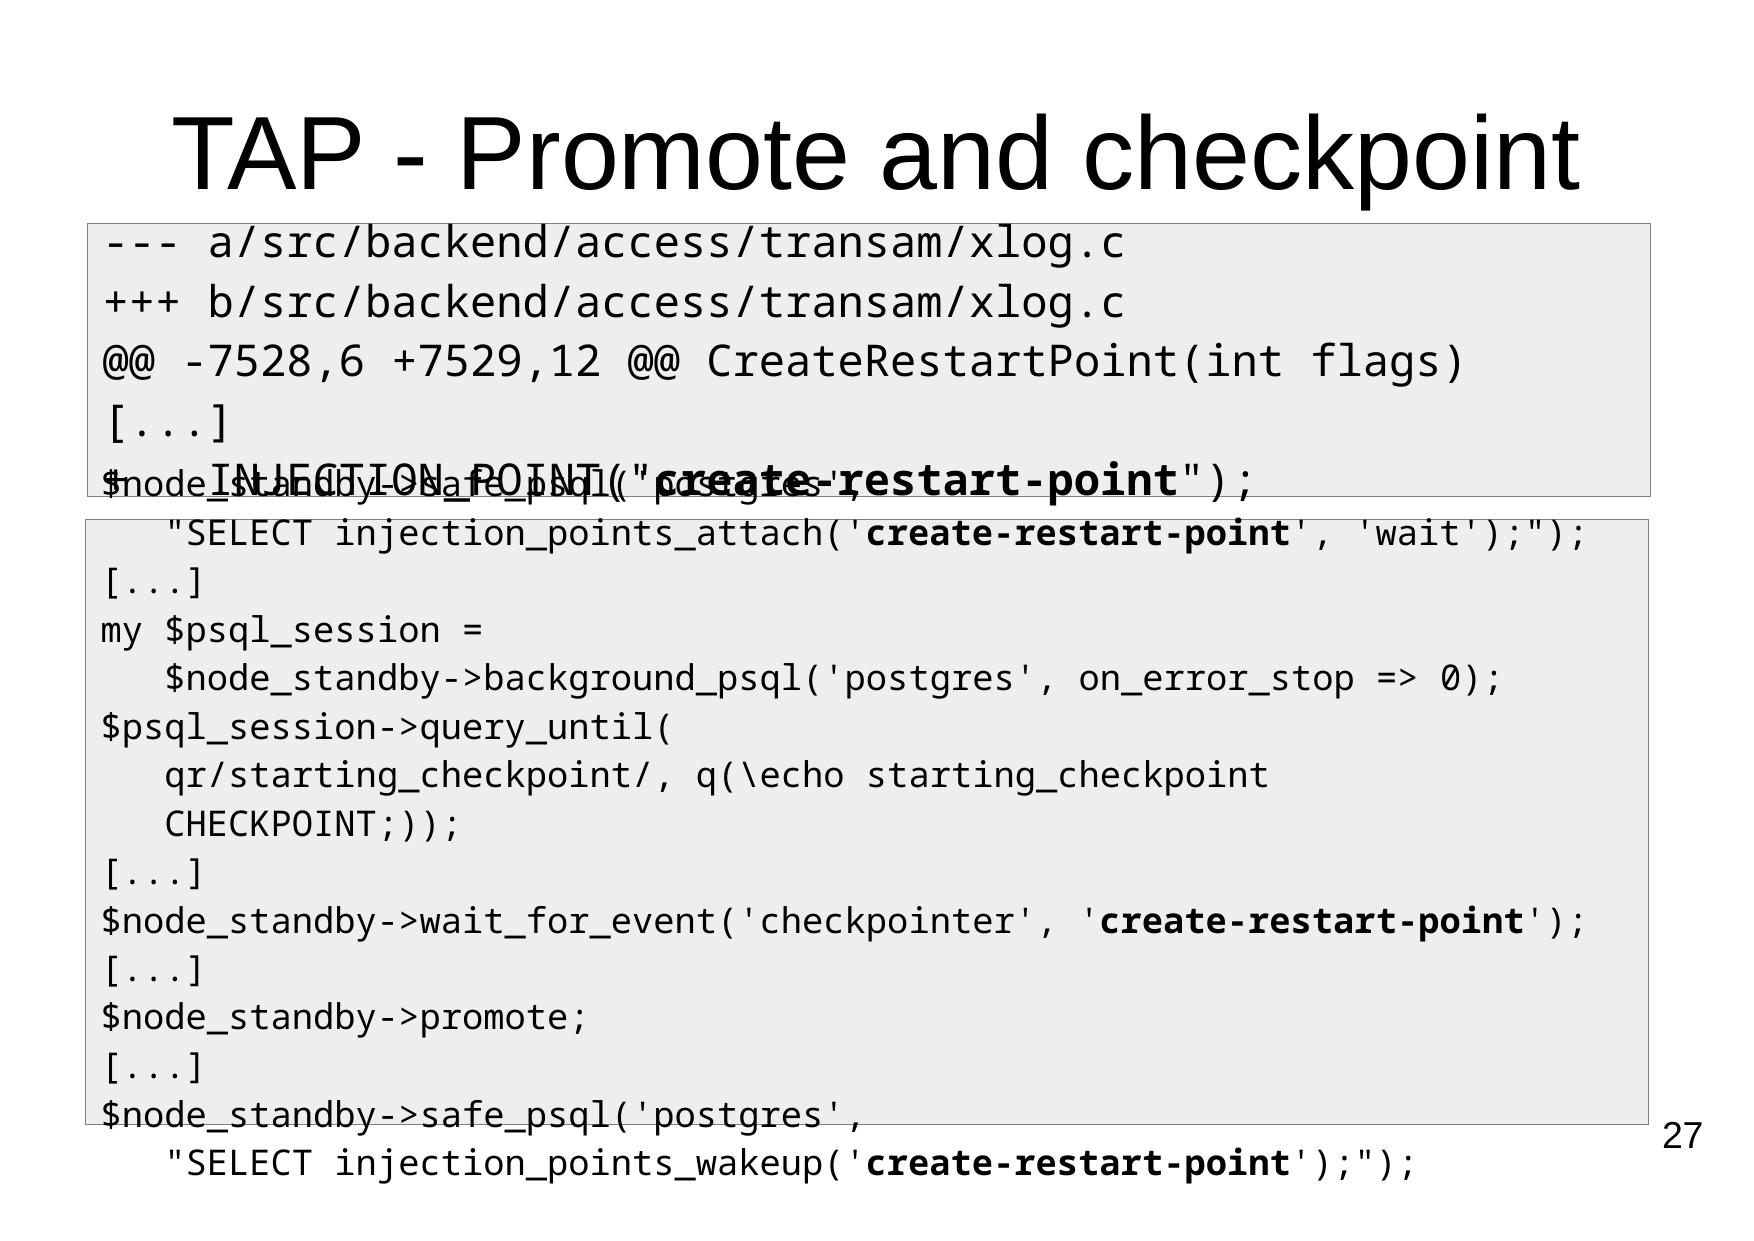

# TAP - Promote and checkpoint
--- a/src/backend/access/transam/xlog.c
+++ b/src/backend/access/transam/xlog.c
@@ -7528,6 +7529,12 @@ CreateRestartPoint(int flags)
[...]
+ INJECTION_POINT("create-restart-point");
$node_standby->safe_psql('postgres',
 "SELECT injection_points_attach('create-restart-point', 'wait');");
[...]
my $psql_session =
 $node_standby->background_psql('postgres', on_error_stop => 0);
$psql_session->query_until(
 qr/starting_checkpoint/, q(\echo starting_checkpoint
 CHECKPOINT;));
[...]
$node_standby->wait_for_event('checkpointer', 'create-restart-point');
[...]
$node_standby->promote;
[...]
$node_standby->safe_psql('postgres',
 "SELECT injection_points_wakeup('create-restart-point');");